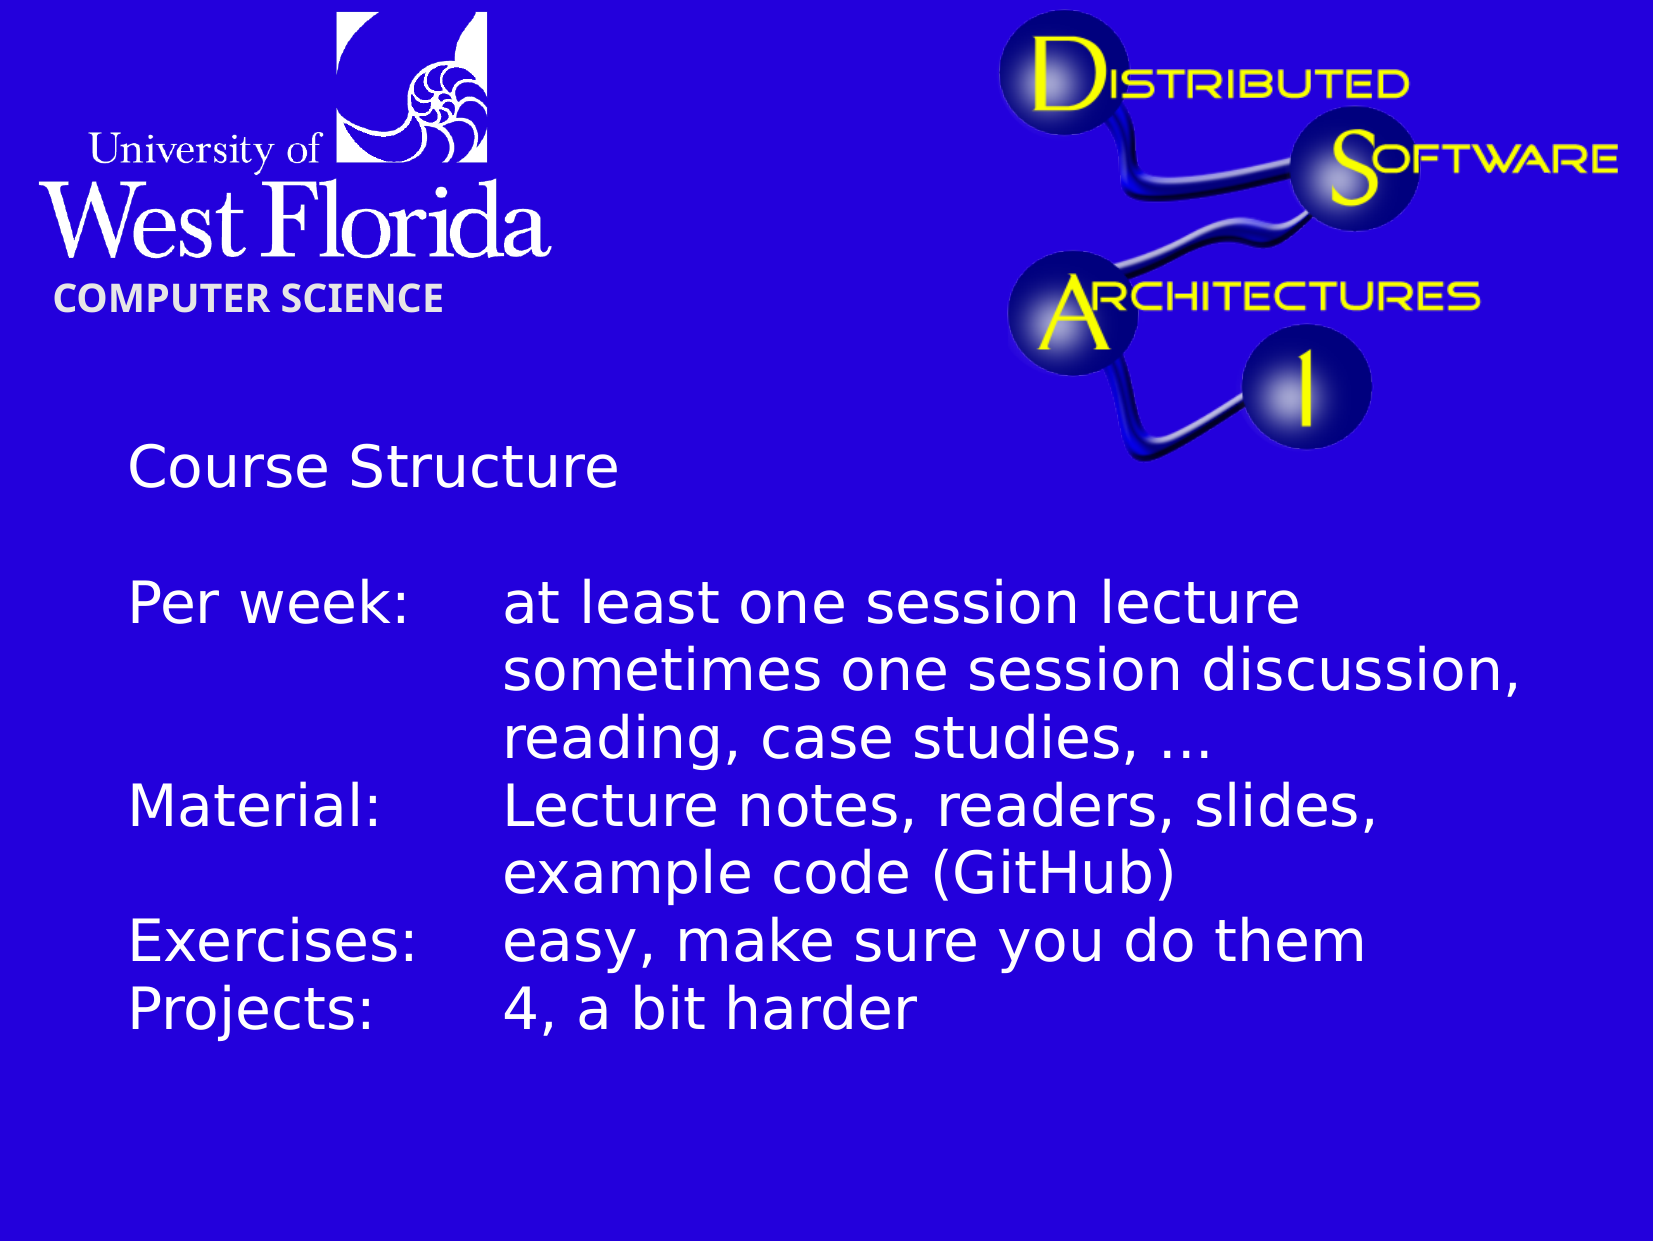

COMPUTER SCIENCE
Course Structure
Per week:		at least one session lecture
					sometimes one session discussion, 						reading, case studies, ...
Material:		Lecture notes, readers, slides,
					example code (GitHub)
Exercises:		easy, make sure you do them
Projects:		4, a bit harder